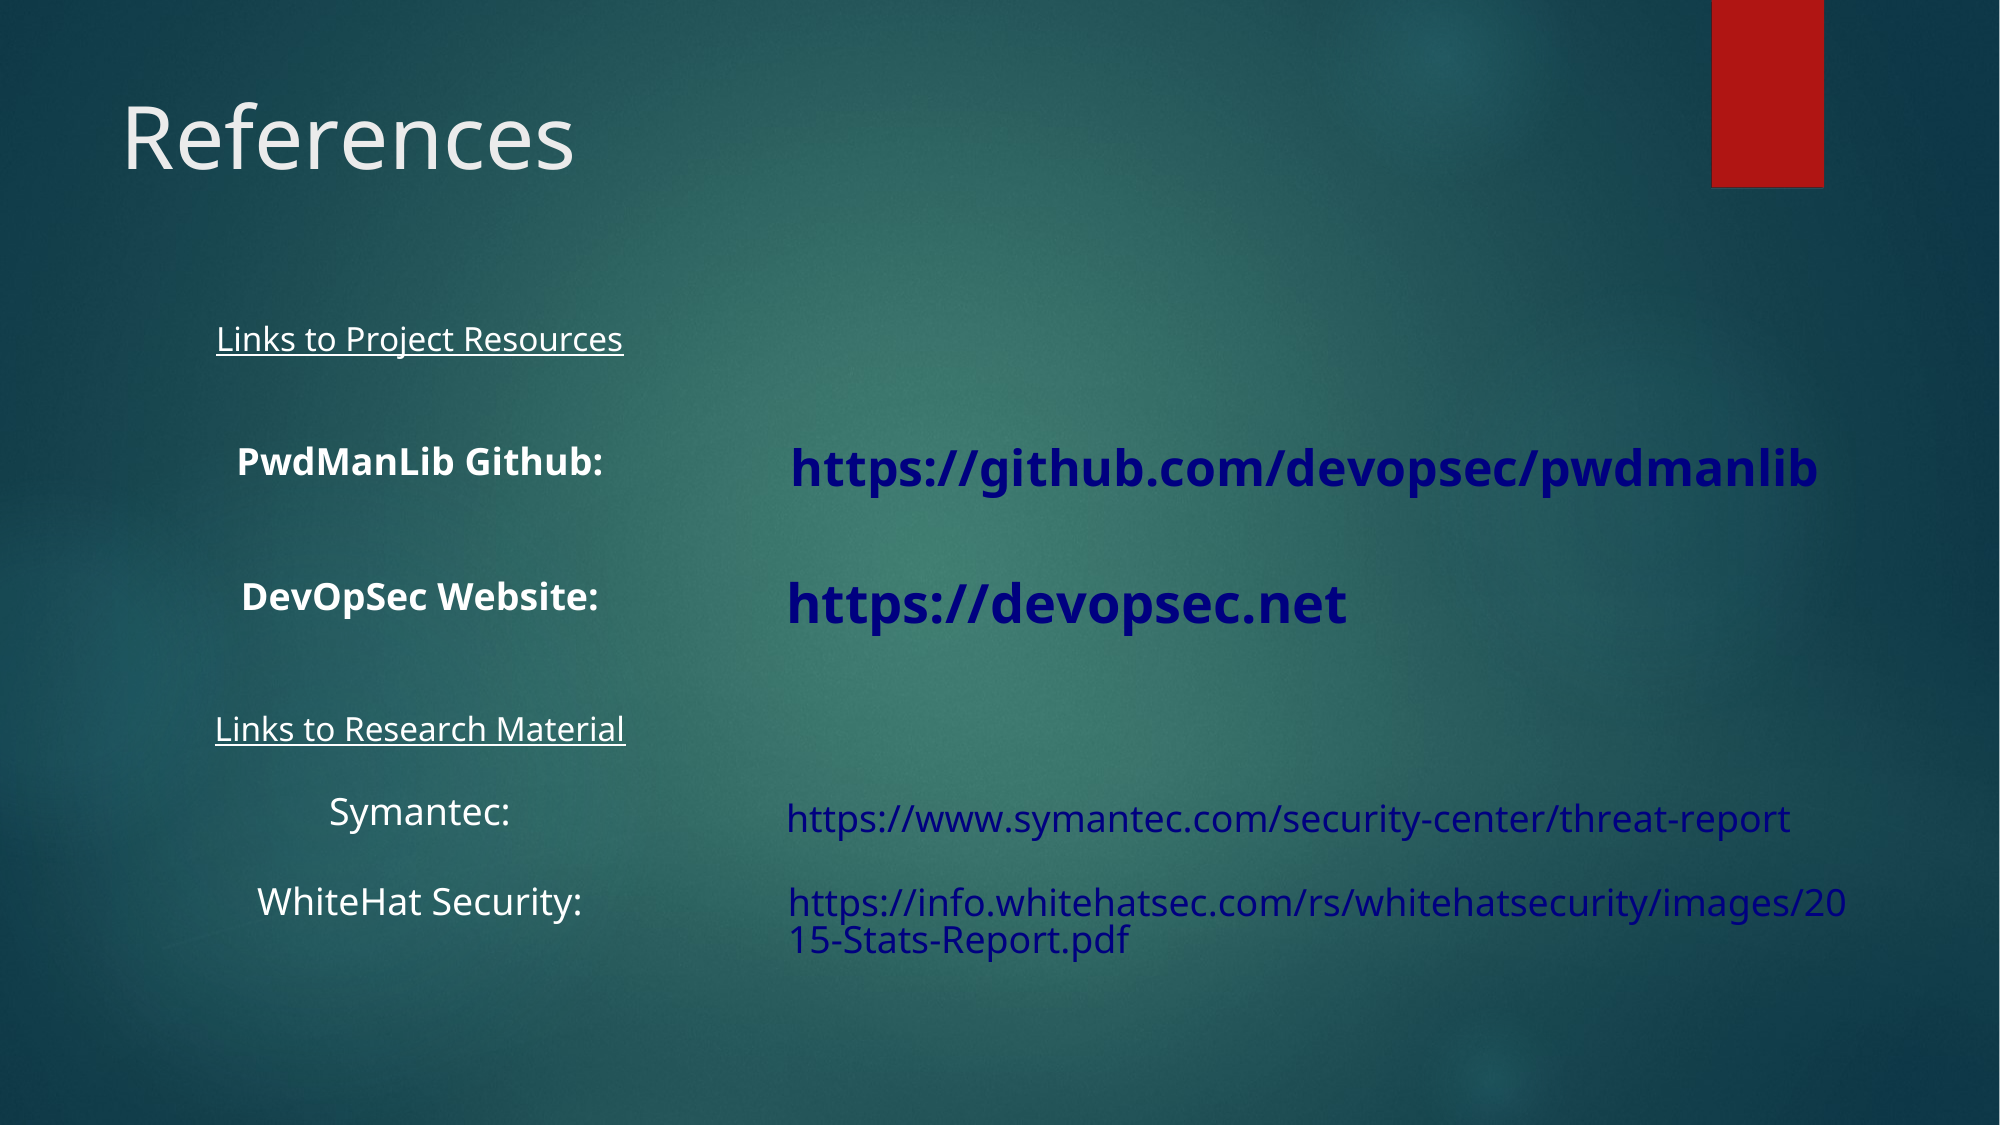

# References
Links to Project Resources
PwdManLib Github:
DevOpSec Website:
Links to Research Material
Symantec:
WhiteHat Security:
https://github.com/devopsec/pwdmanlib
https://devopsec.net
https://www.symantec.com/security-center/threat-report
https://info.whitehatsec.com/rs/whitehatsecurity/images/2015-Stats-Report.pdf